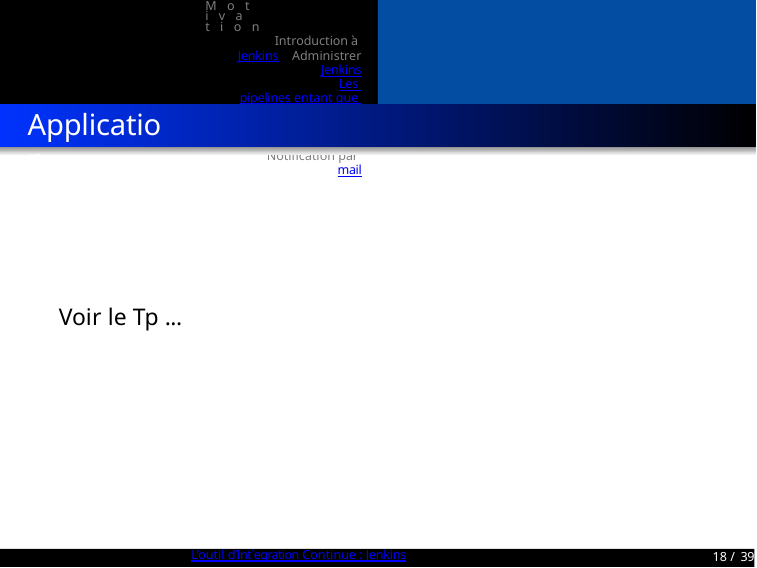

Motivation Introduction `a Jenkins Administrer Jenkins
Les pipelines entant que Code
Jenkins Webhook Notification par mail
Application
Voir le Tp ...
L’outil d’Int´egration Continue : Jenkins
18 / 39